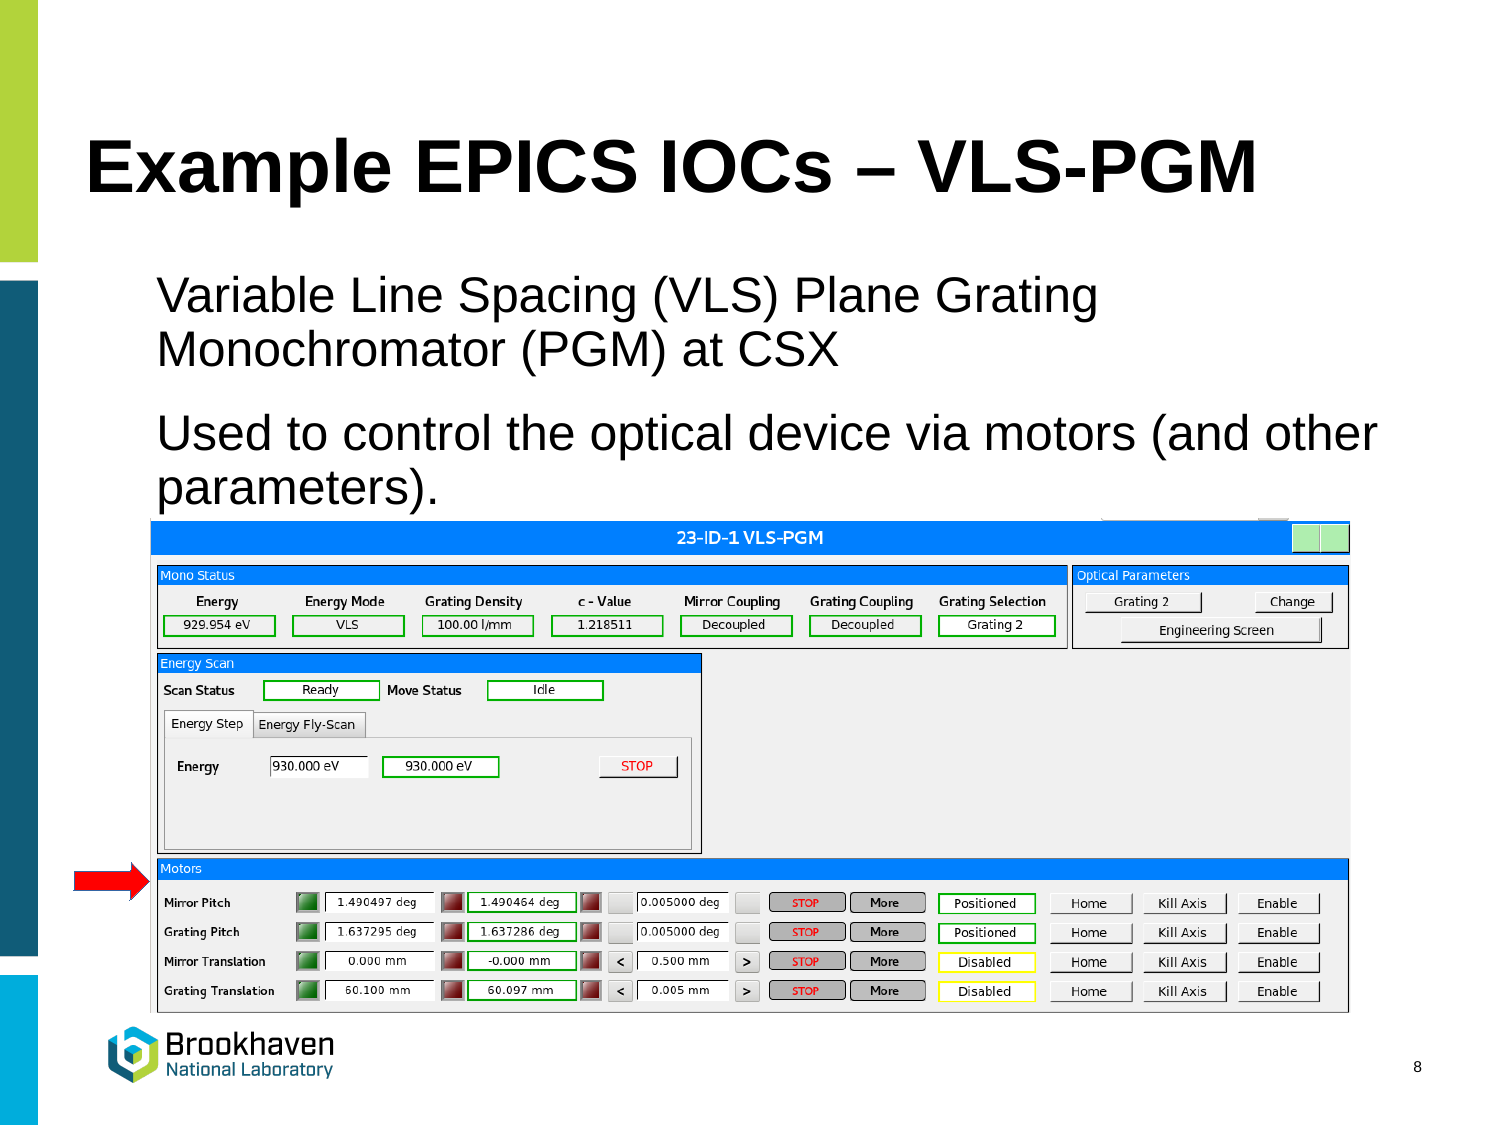

# Example EPICS IOCs – VLS-PGM
Variable Line Spacing (VLS) Plane Grating Monochromator (PGM) at CSX
Used to control the optical device via motors (and other parameters).